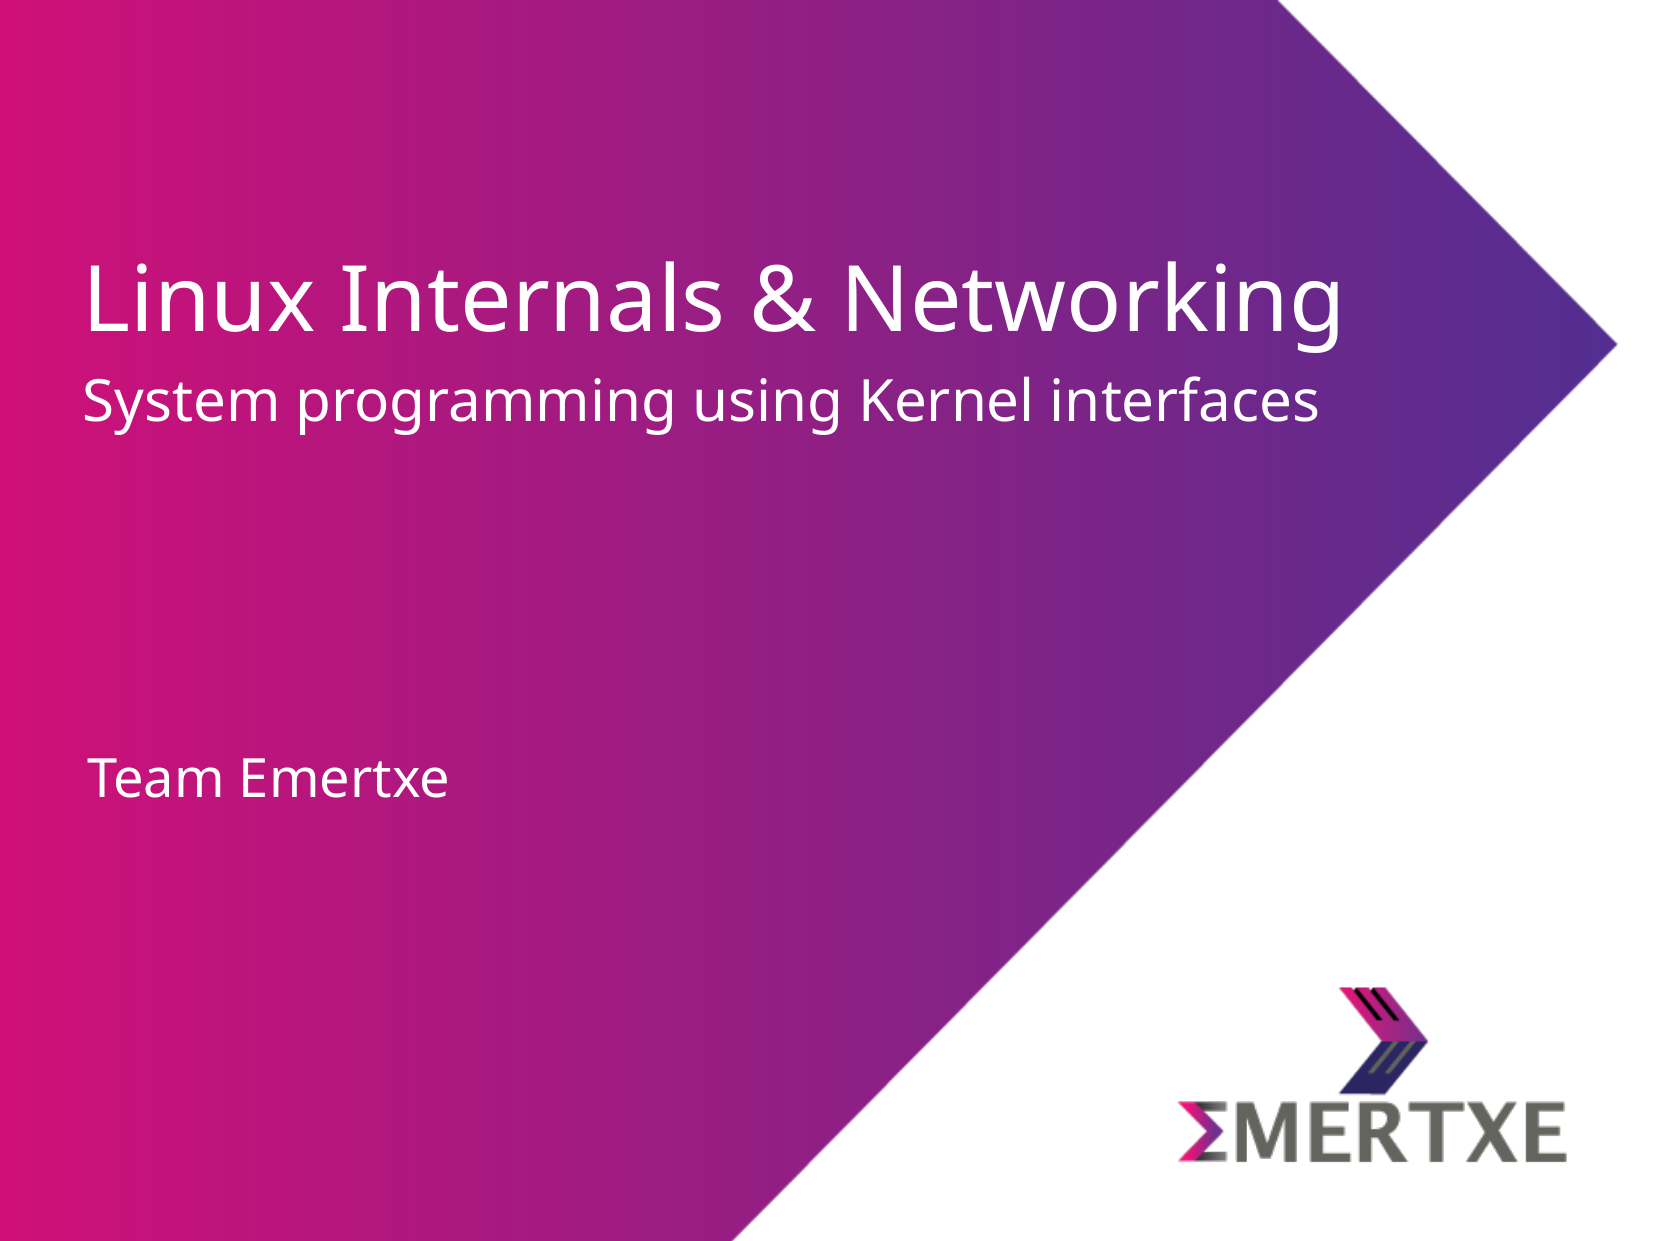

# Linux Internals & Networking System programming using Kernel interfaces